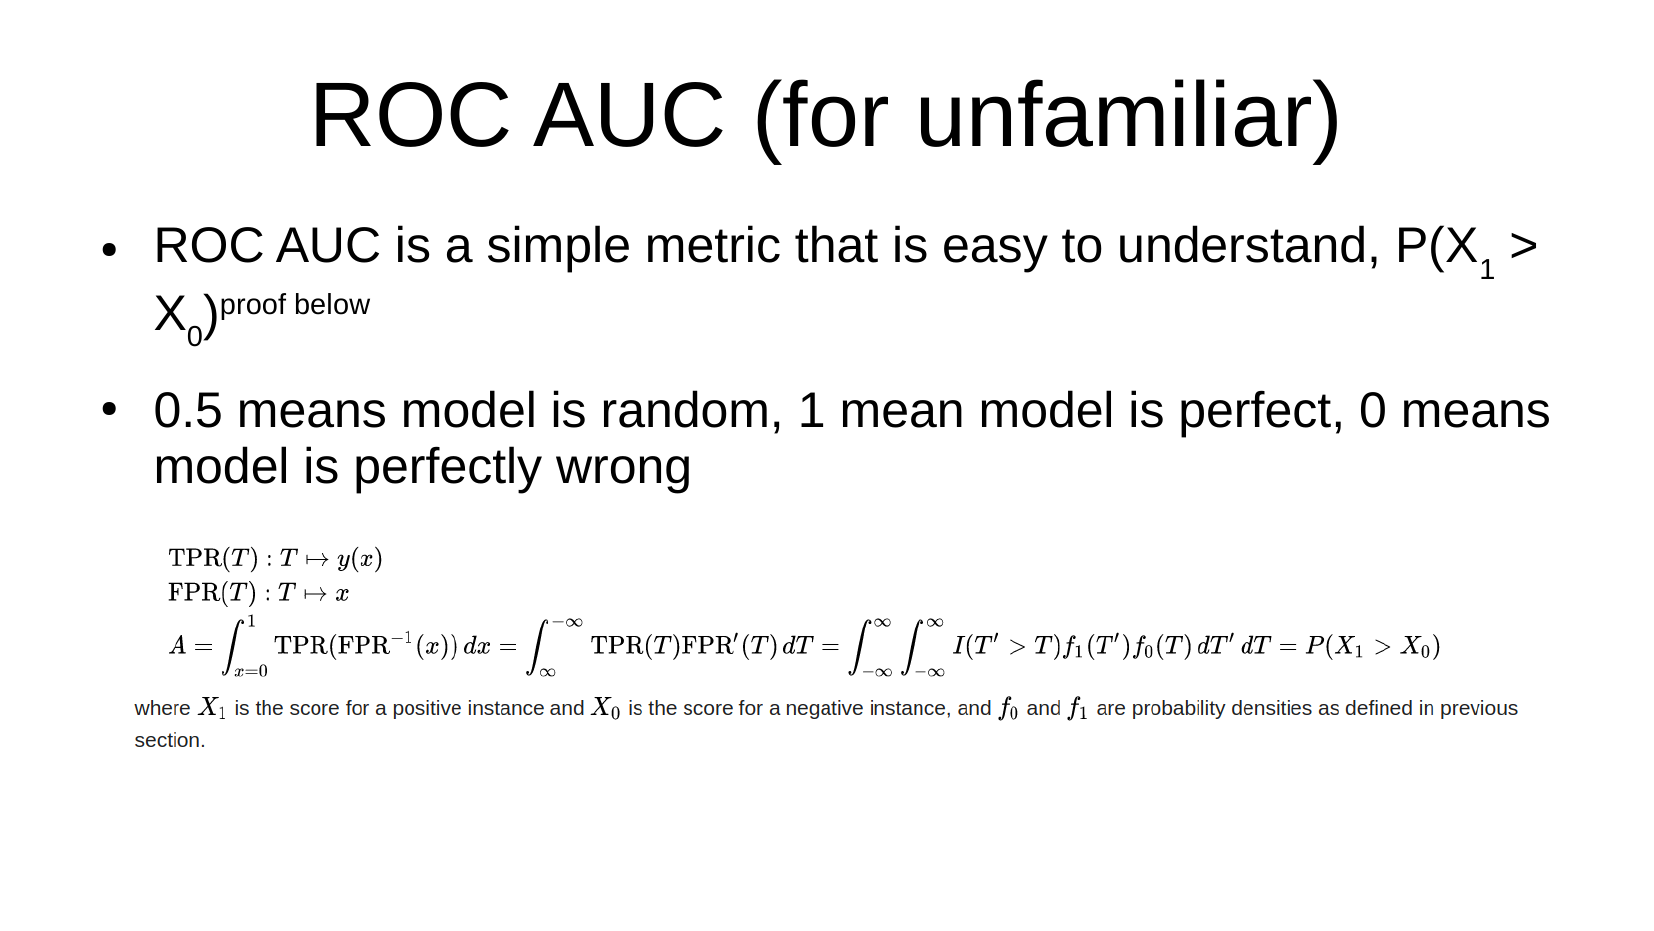

# ROC AUC (for unfamiliar)
ROC AUC is a simple metric that is easy to understand, P(X1 > X0)proof below
0.5 means model is random, 1 mean model is perfect, 0 means model is perfectly wrong